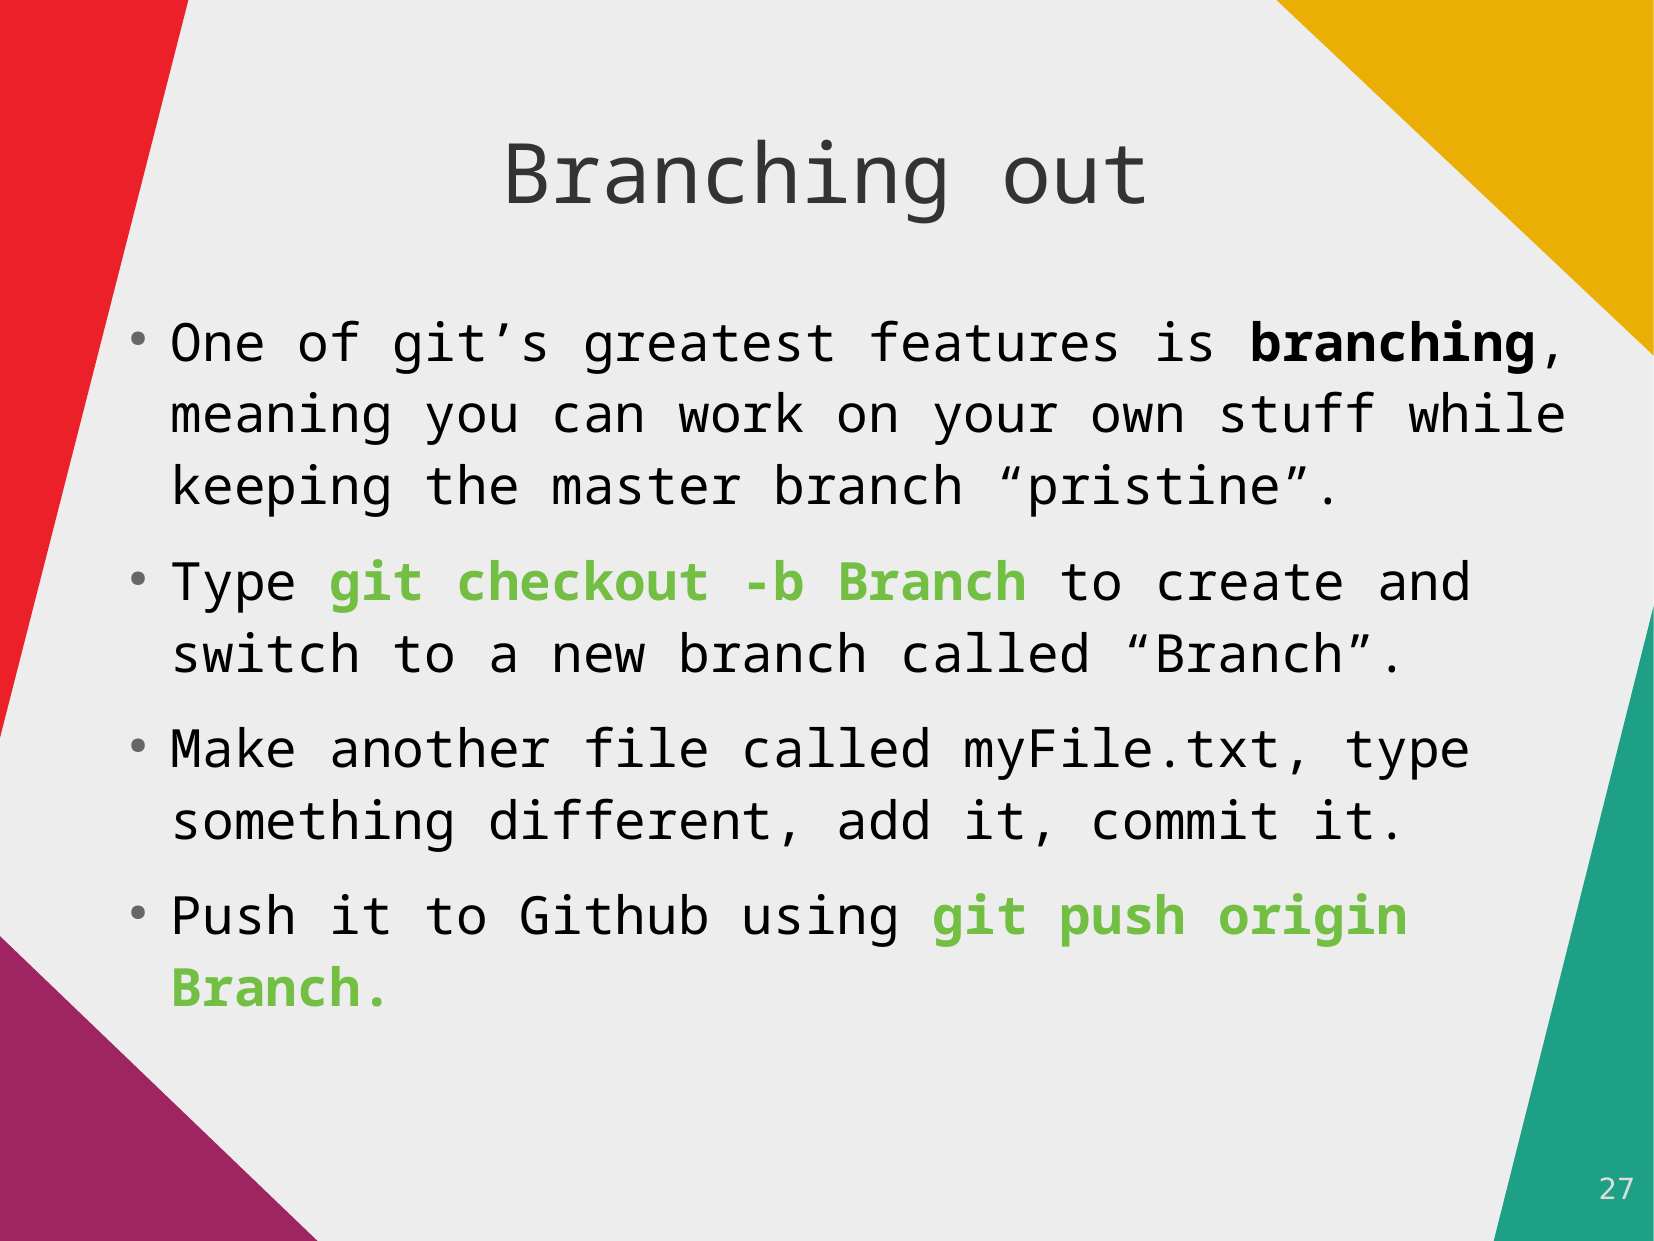

# Branching out
One of git’s greatest features is branching, meaning you can work on your own stuff while keeping the master branch “pristine”.
Type git checkout -b Branch to create and switch to a new branch called “Branch”.
Make another file called myFile.txt, type something different, add it, commit it.
Push it to Github using git push origin Branch.
27